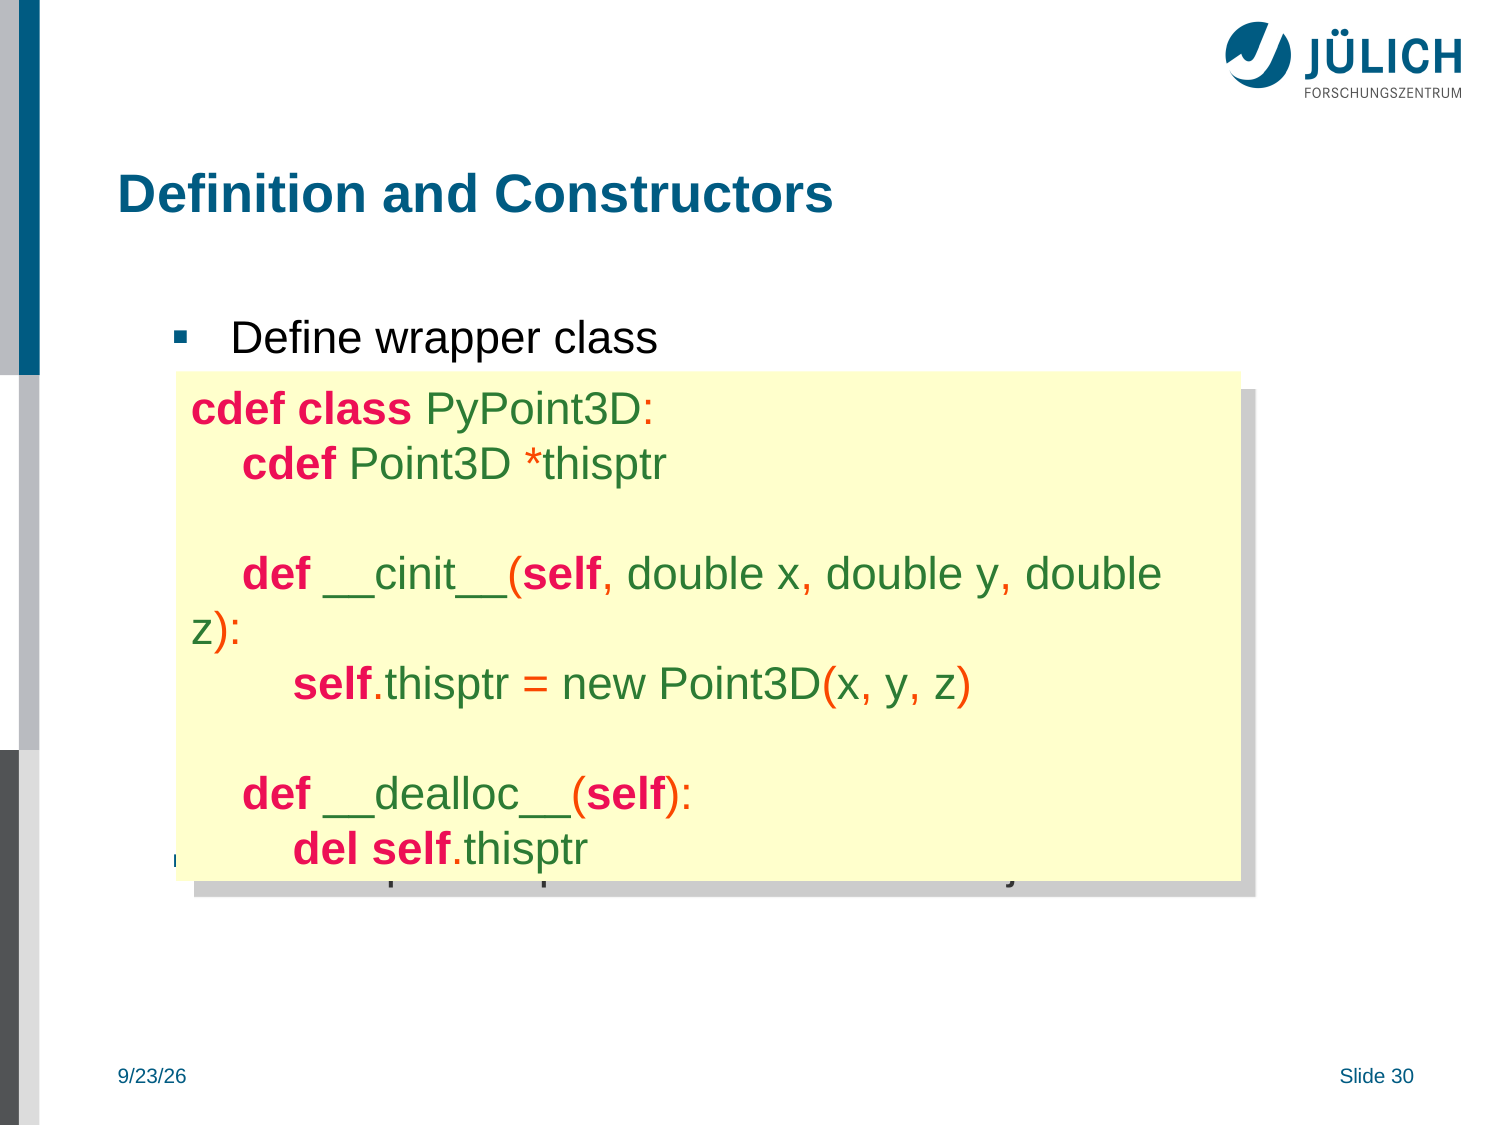

# Definition and Constructors
Define wrapper class
self.thisptr keeps reference to C++ object
cdef class PyPoint3D:
 cdef Point3D *thisptr
 def __cinit__(self, double x, double y, double z):
 self.thisptr = new Point3D(x, y, z)
 def __dealloc__(self):
 del self.thisptr